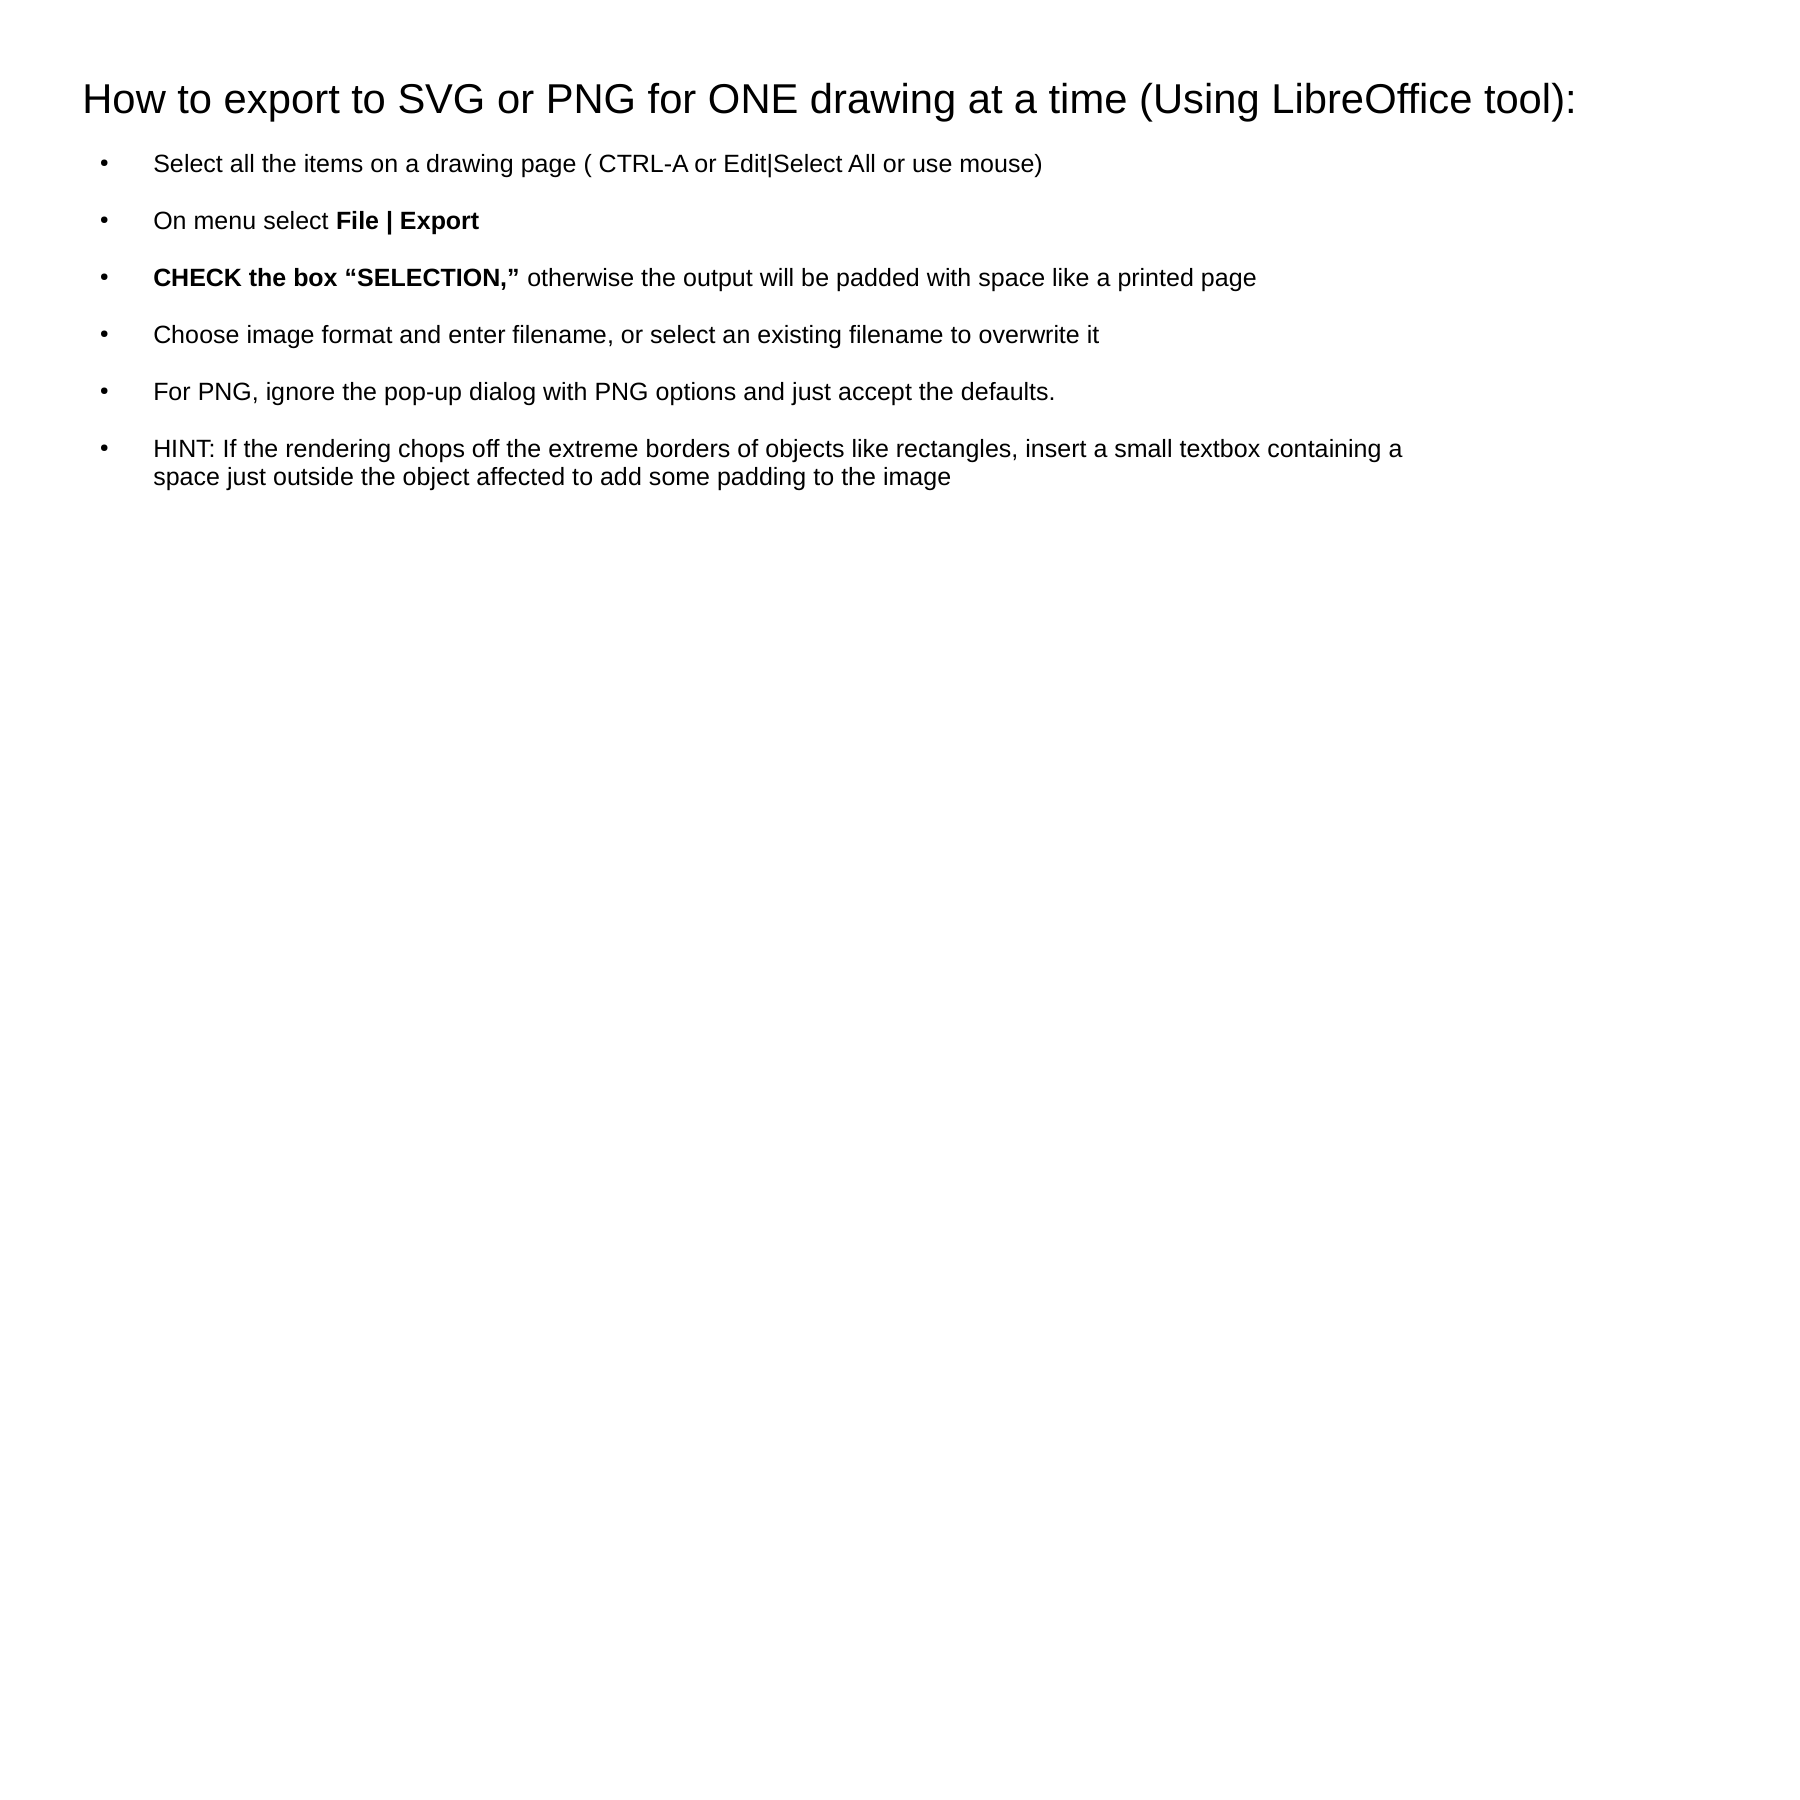

# How to export to SVG or PNG for ONE drawing at a time (Using LibreOffice tool):
Select all the items on a drawing page ( CTRL-A or Edit|Select All or use mouse)
On menu select File | Export
CHECK the box “SELECTION,” otherwise the output will be padded with space like a printed page
Choose image format and enter filename, or select an existing filename to overwrite it
For PNG, ignore the pop-up dialog with PNG options and just accept the defaults.
HINT: If the rendering chops off the extreme borders of objects like rectangles, insert a small textbox containing a space just outside the object affected to add some padding to the image